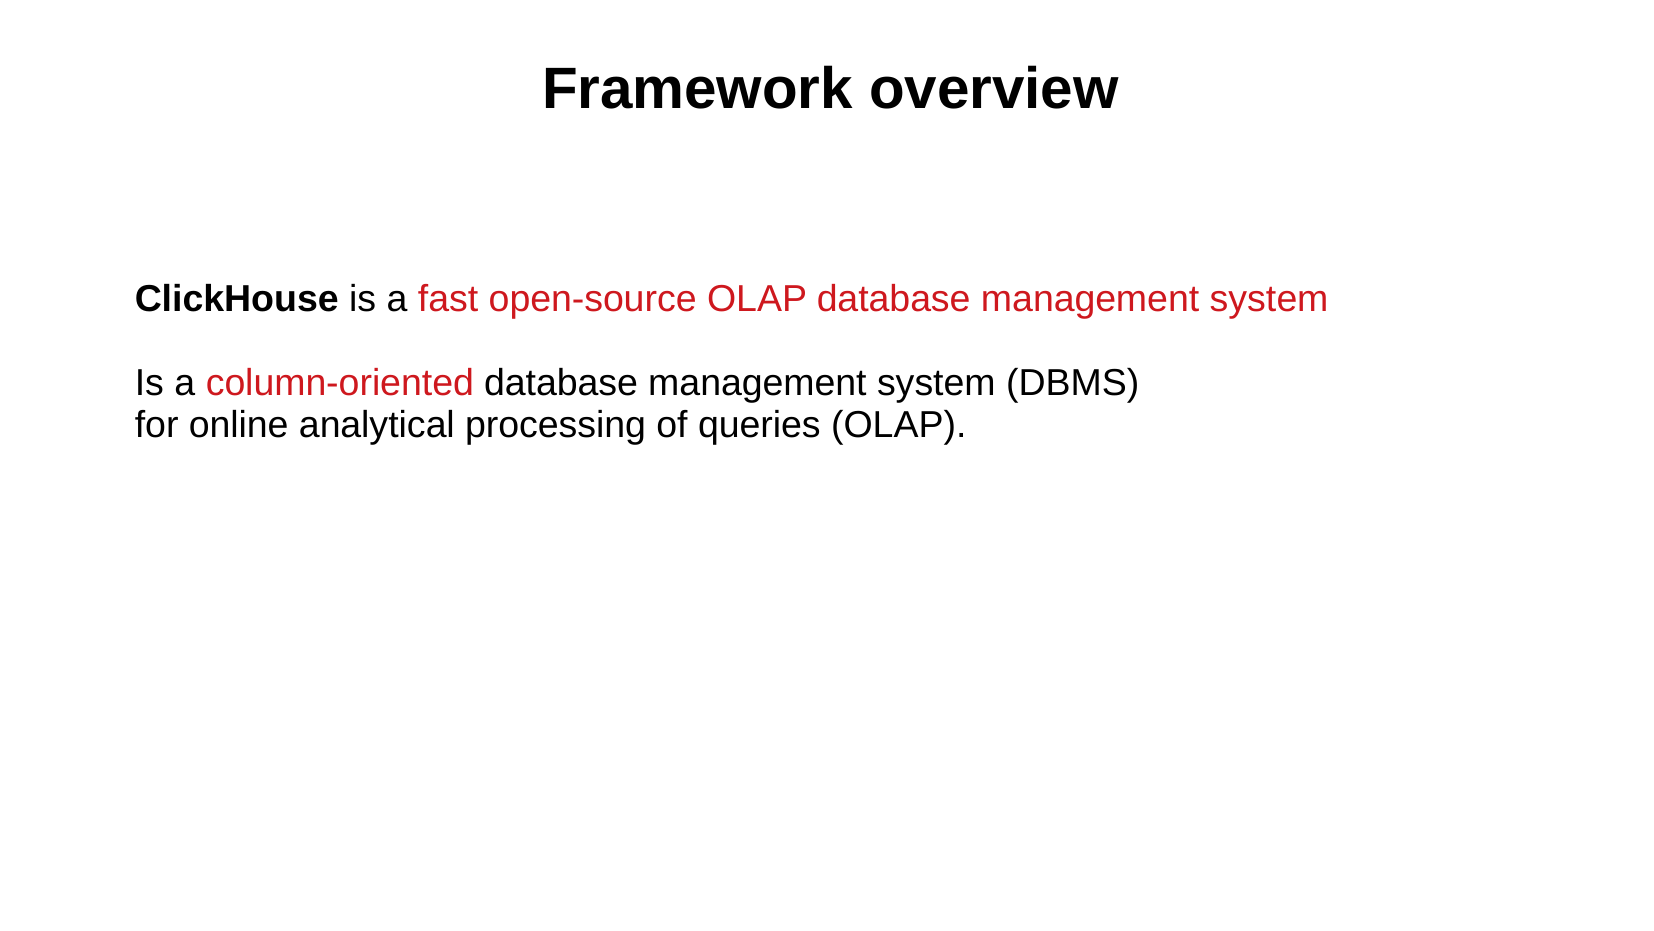

Framework overview
ClickHouse is a fast open-source OLAP database management system
Is a column-oriented database management system (DBMS)
for online analytical processing of queries (OLAP).